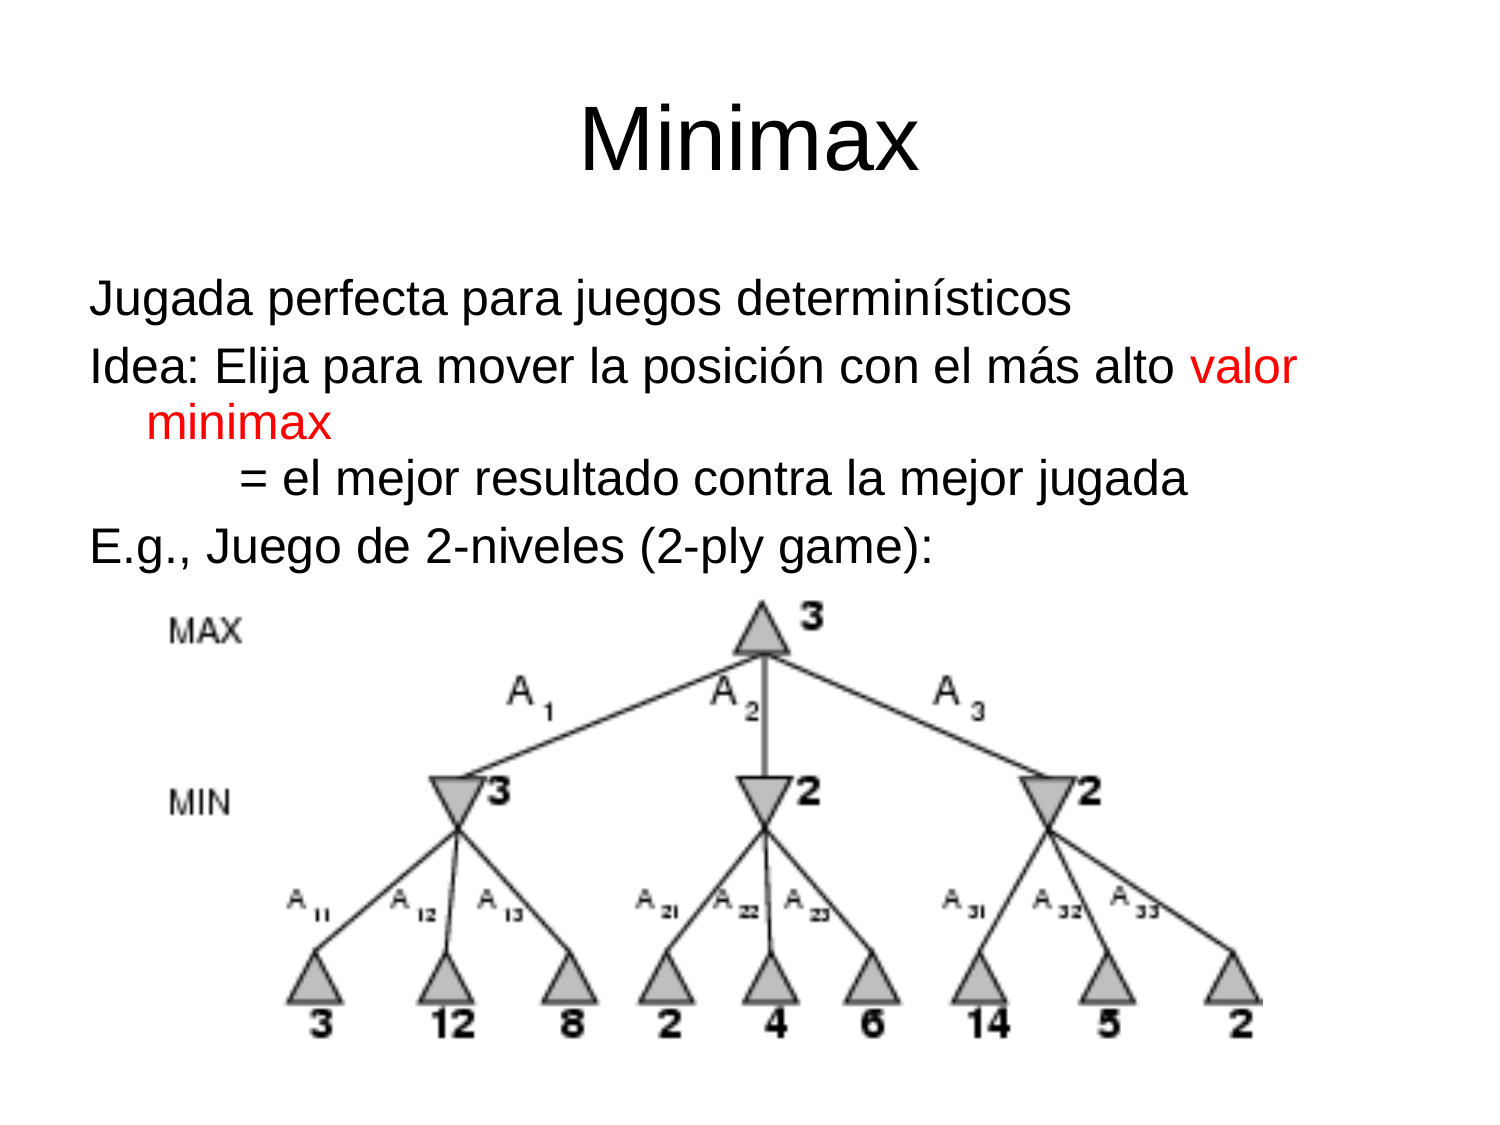

# Minimax
Jugada perfecta para juegos determinísticos
Idea: Elija para mover la posición con el más alto valor minimax
	= el mejor resultado contra la mejor jugada
E.g., Juego de 2-niveles (2-ply game):